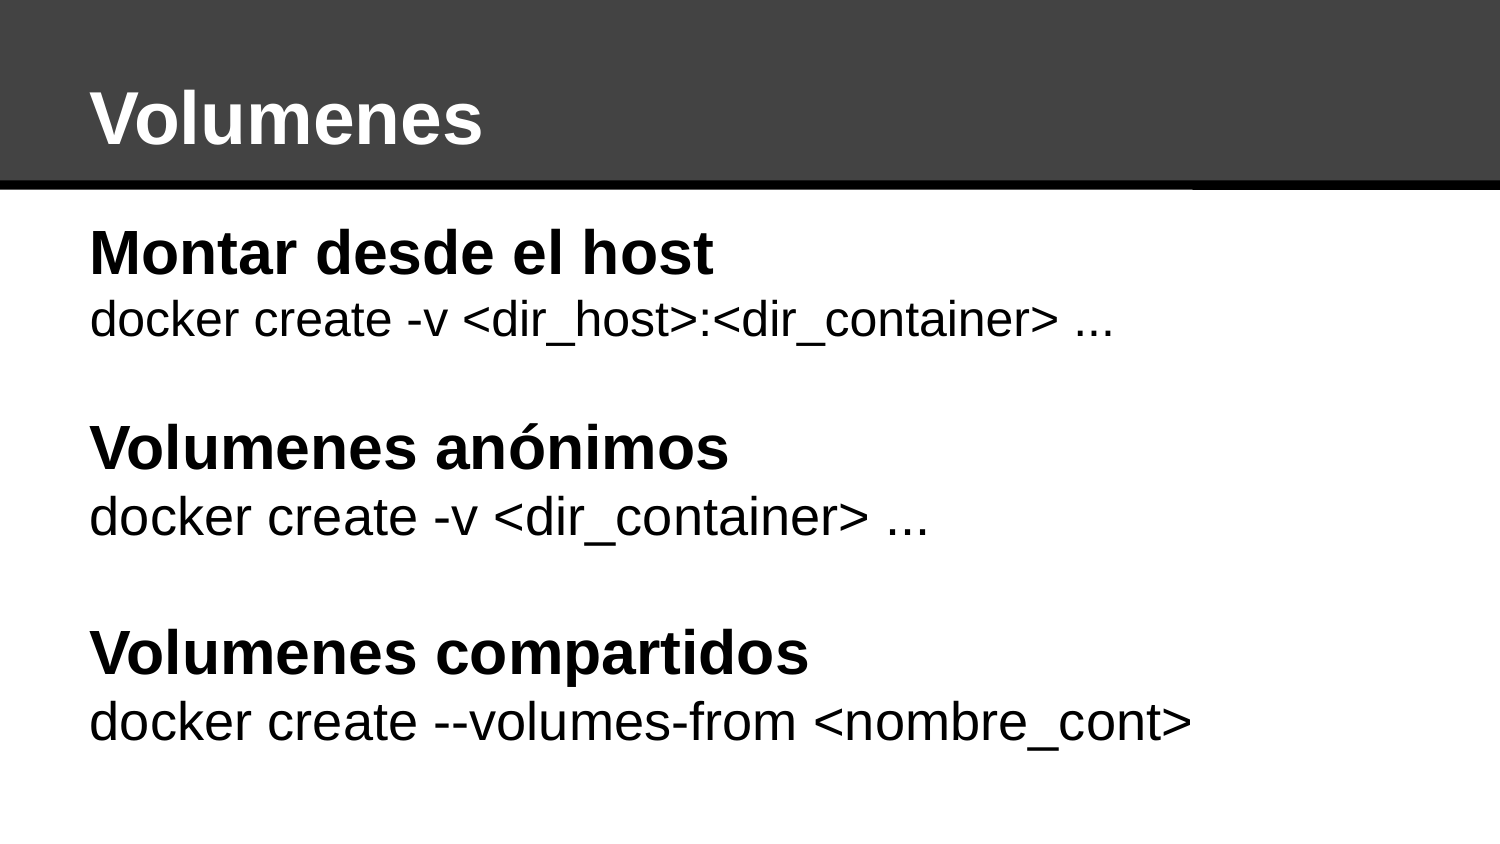

Volumenes
Montar desde el host
docker create -v <dir_host>:<dir_container> ...
Volumenes anónimos
docker create -v <dir_container> ...
Volumenes compartidos
docker create --volumes-from <nombre_cont>